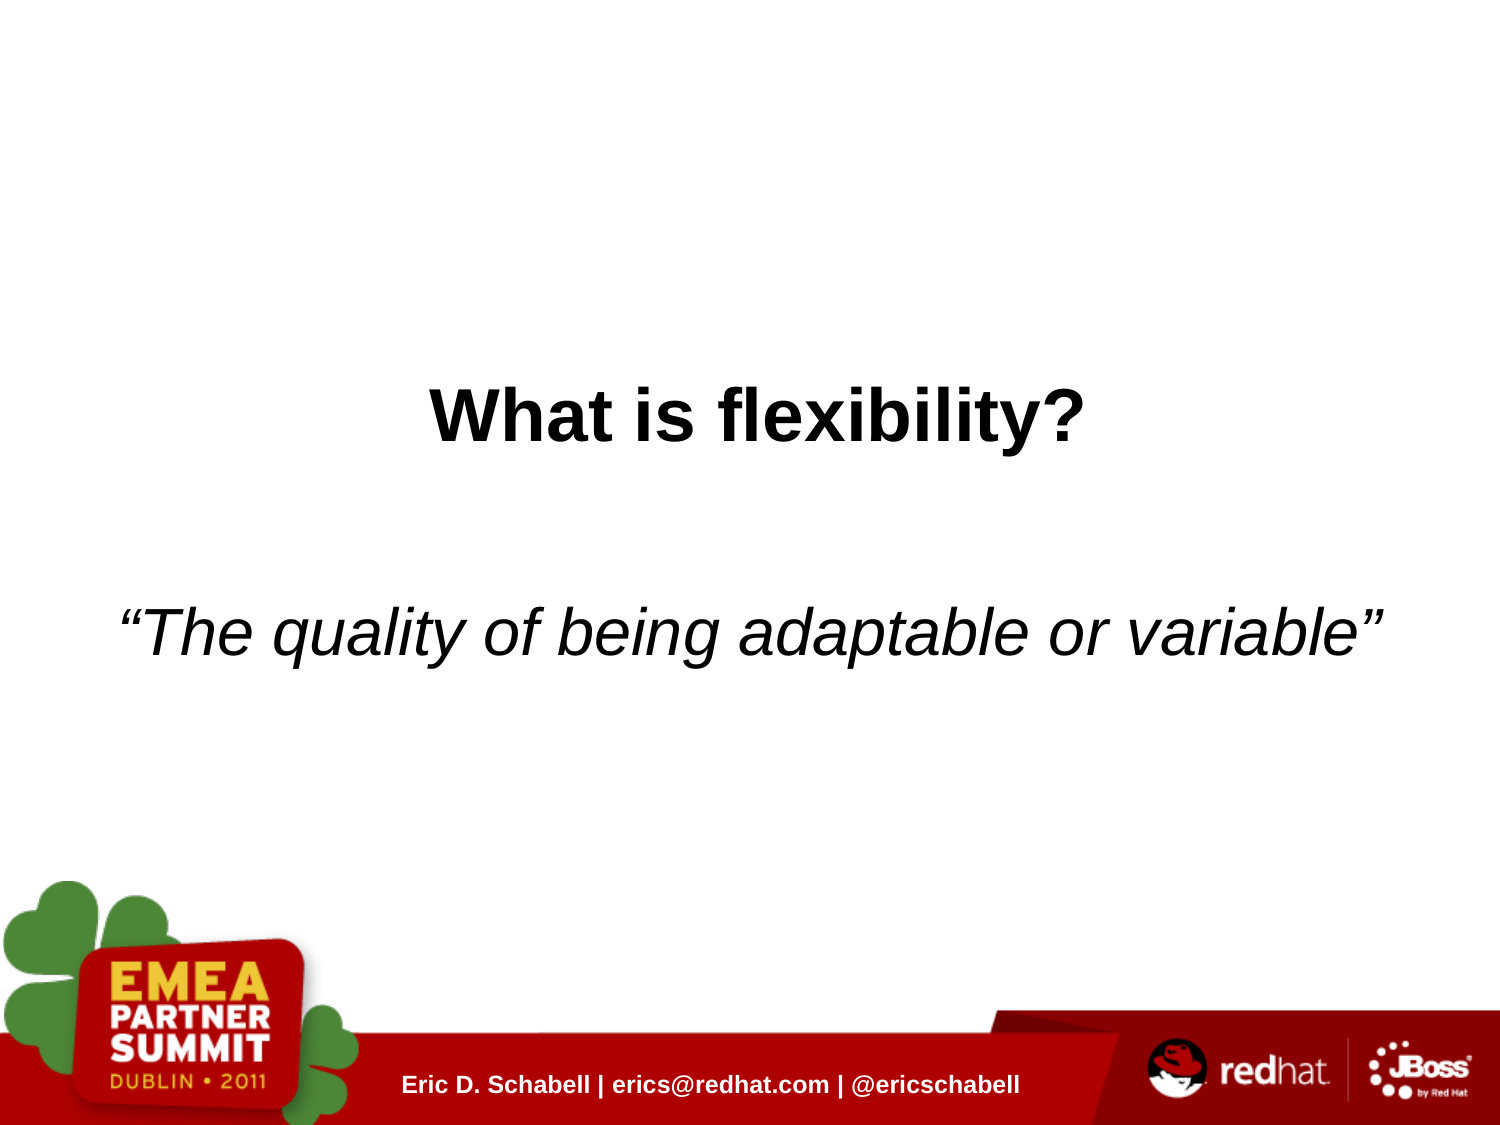

# What is flexibility?
“The quality of being adaptable or variable”